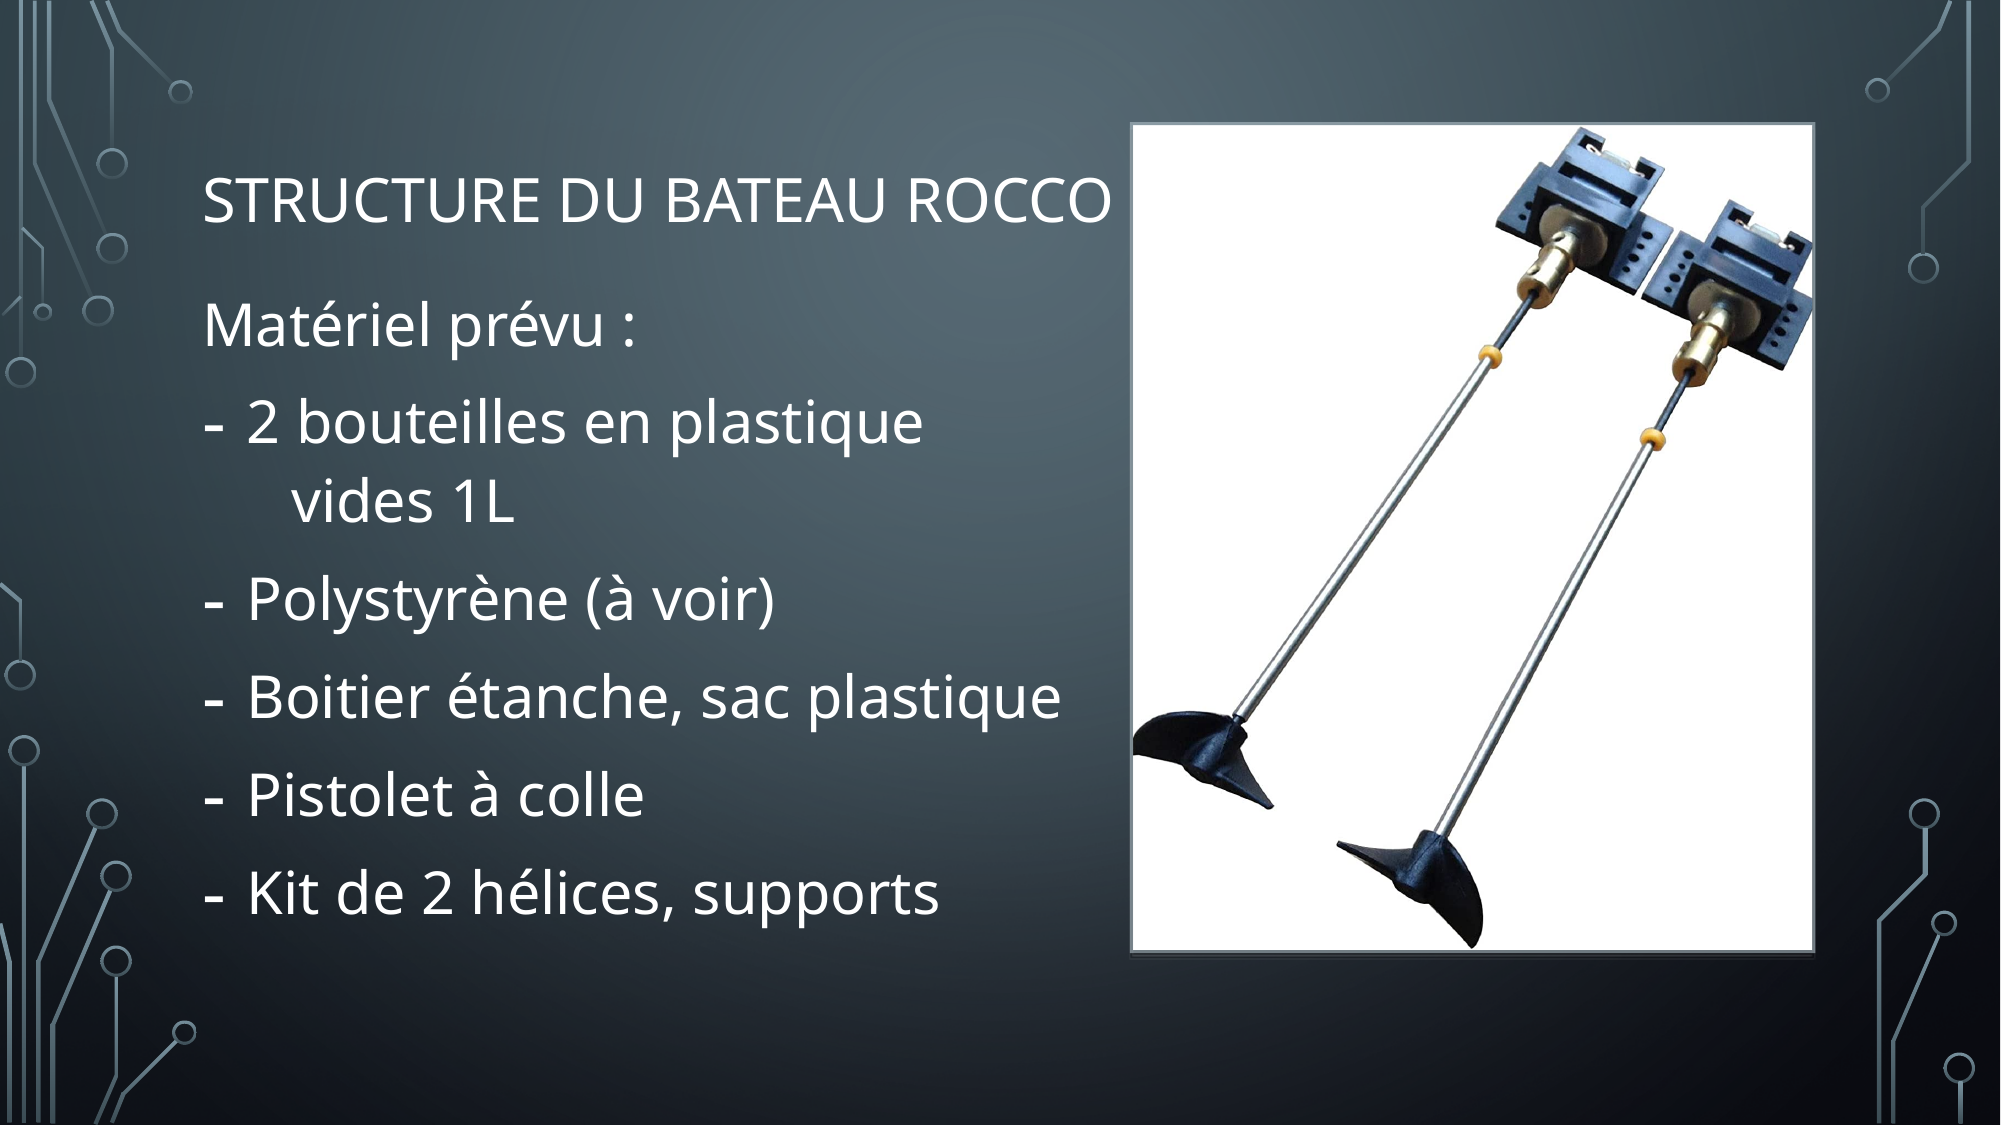

# Structure du bateau Rocco
Matériel prévu :
2 bouteilles en plastique vides 1L
Polystyrène (à voir)
Boitier étanche, sac plastique
Pistolet à colle
Kit de 2 hélices, supports